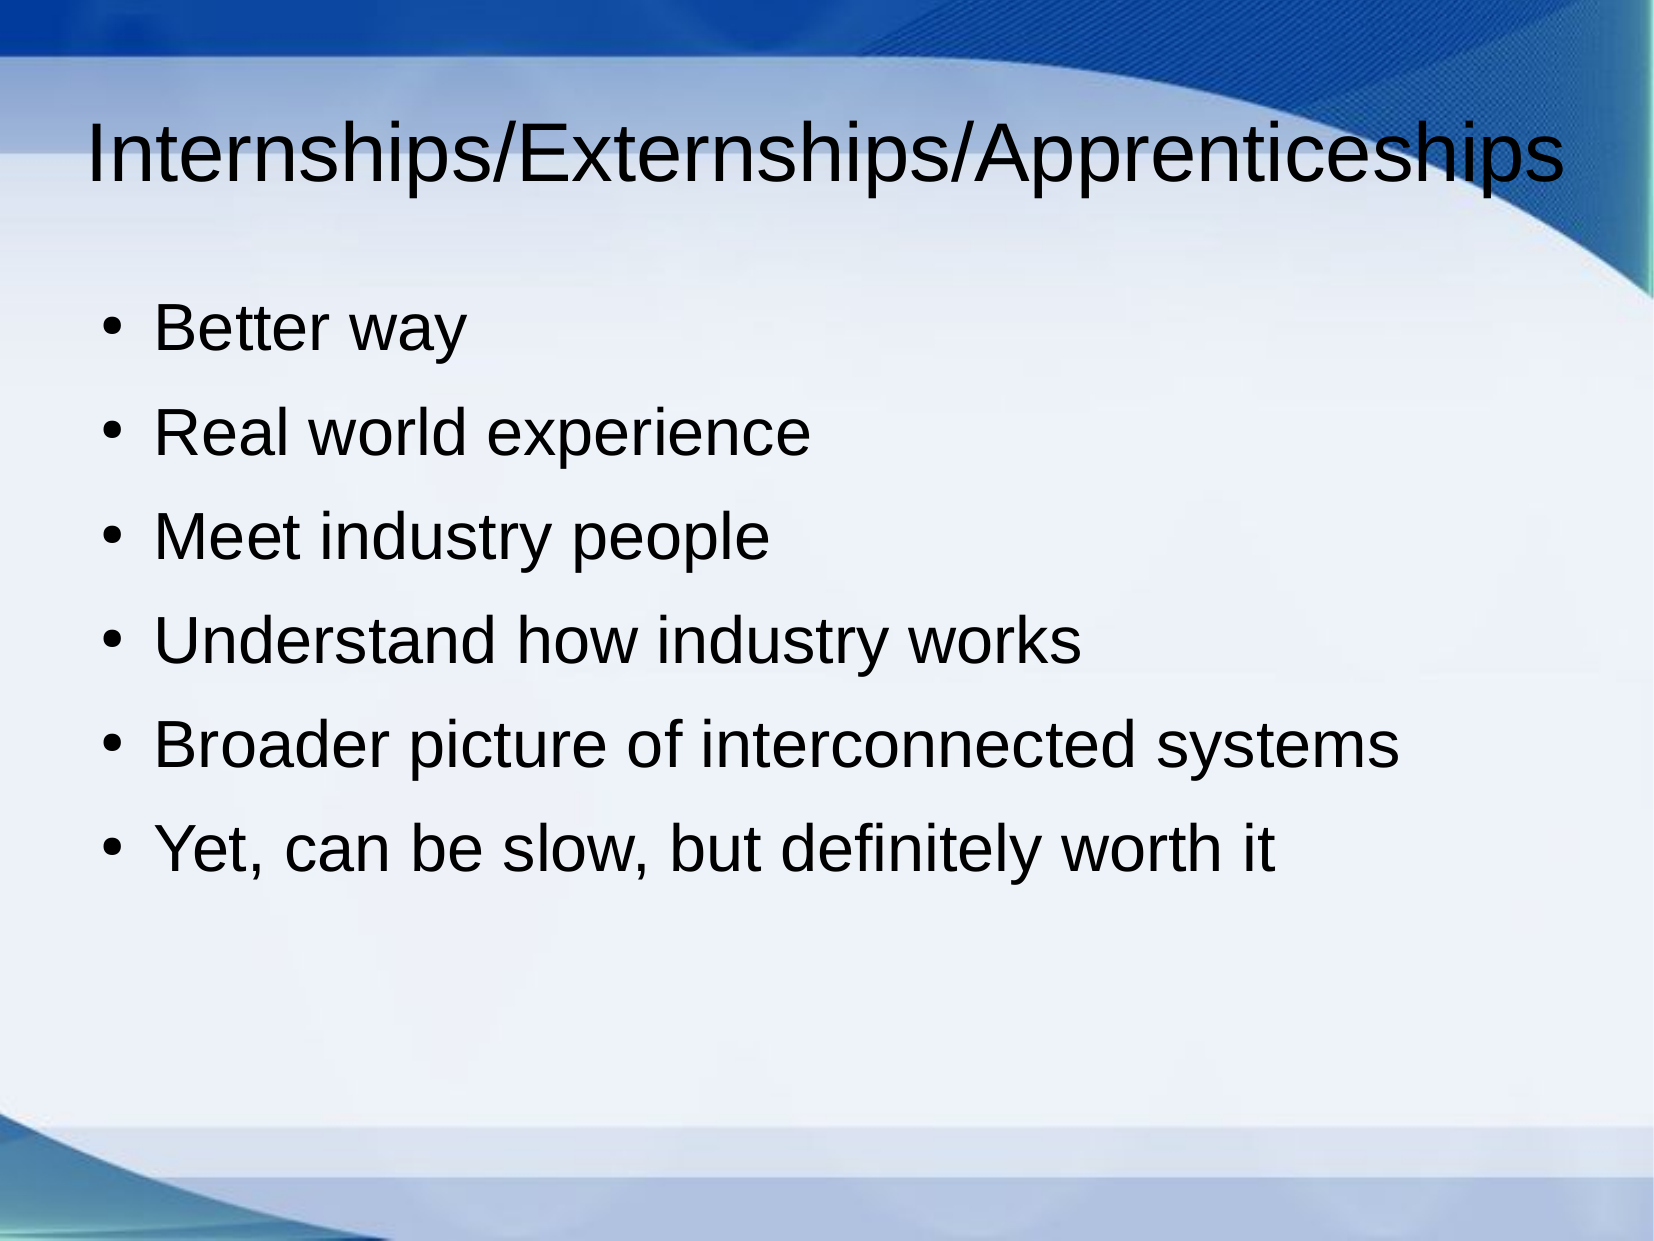

# Internships/Externships/Apprenticeships
Better way
Real world experience
Meet industry people
Understand how industry works
Broader picture of interconnected systems
Yet, can be slow, but definitely worth it